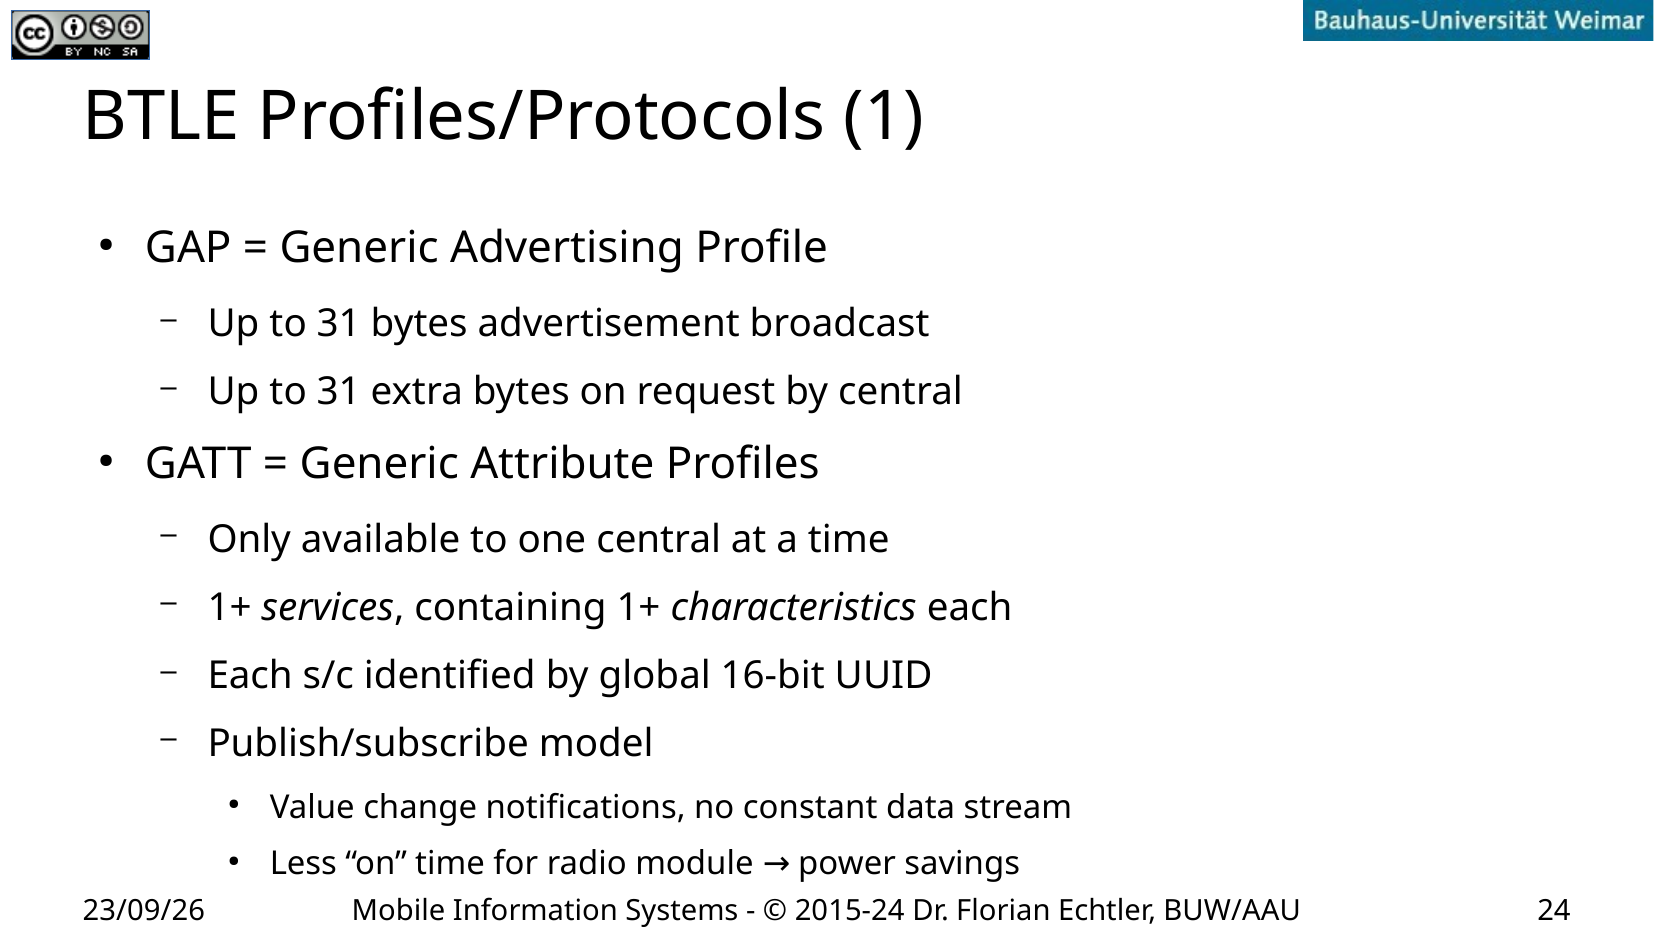

# BTLE Profiles/Protocols (1)
GAP = Generic Advertising Profile
Up to 31 bytes advertisement broadcast
Up to 31 extra bytes on request by central
GATT = Generic Attribute Profiles
Only available to one central at a time
1+ services, containing 1+ characteristics each
Each s/c identified by global 16-bit UUID
Publish/subscribe model
Value change notifications, no constant data stream
Less “on” time for radio module → power savings
Mobile Information Systems - © 2015-24 Dr. Florian Echtler, BUW/AAU
24